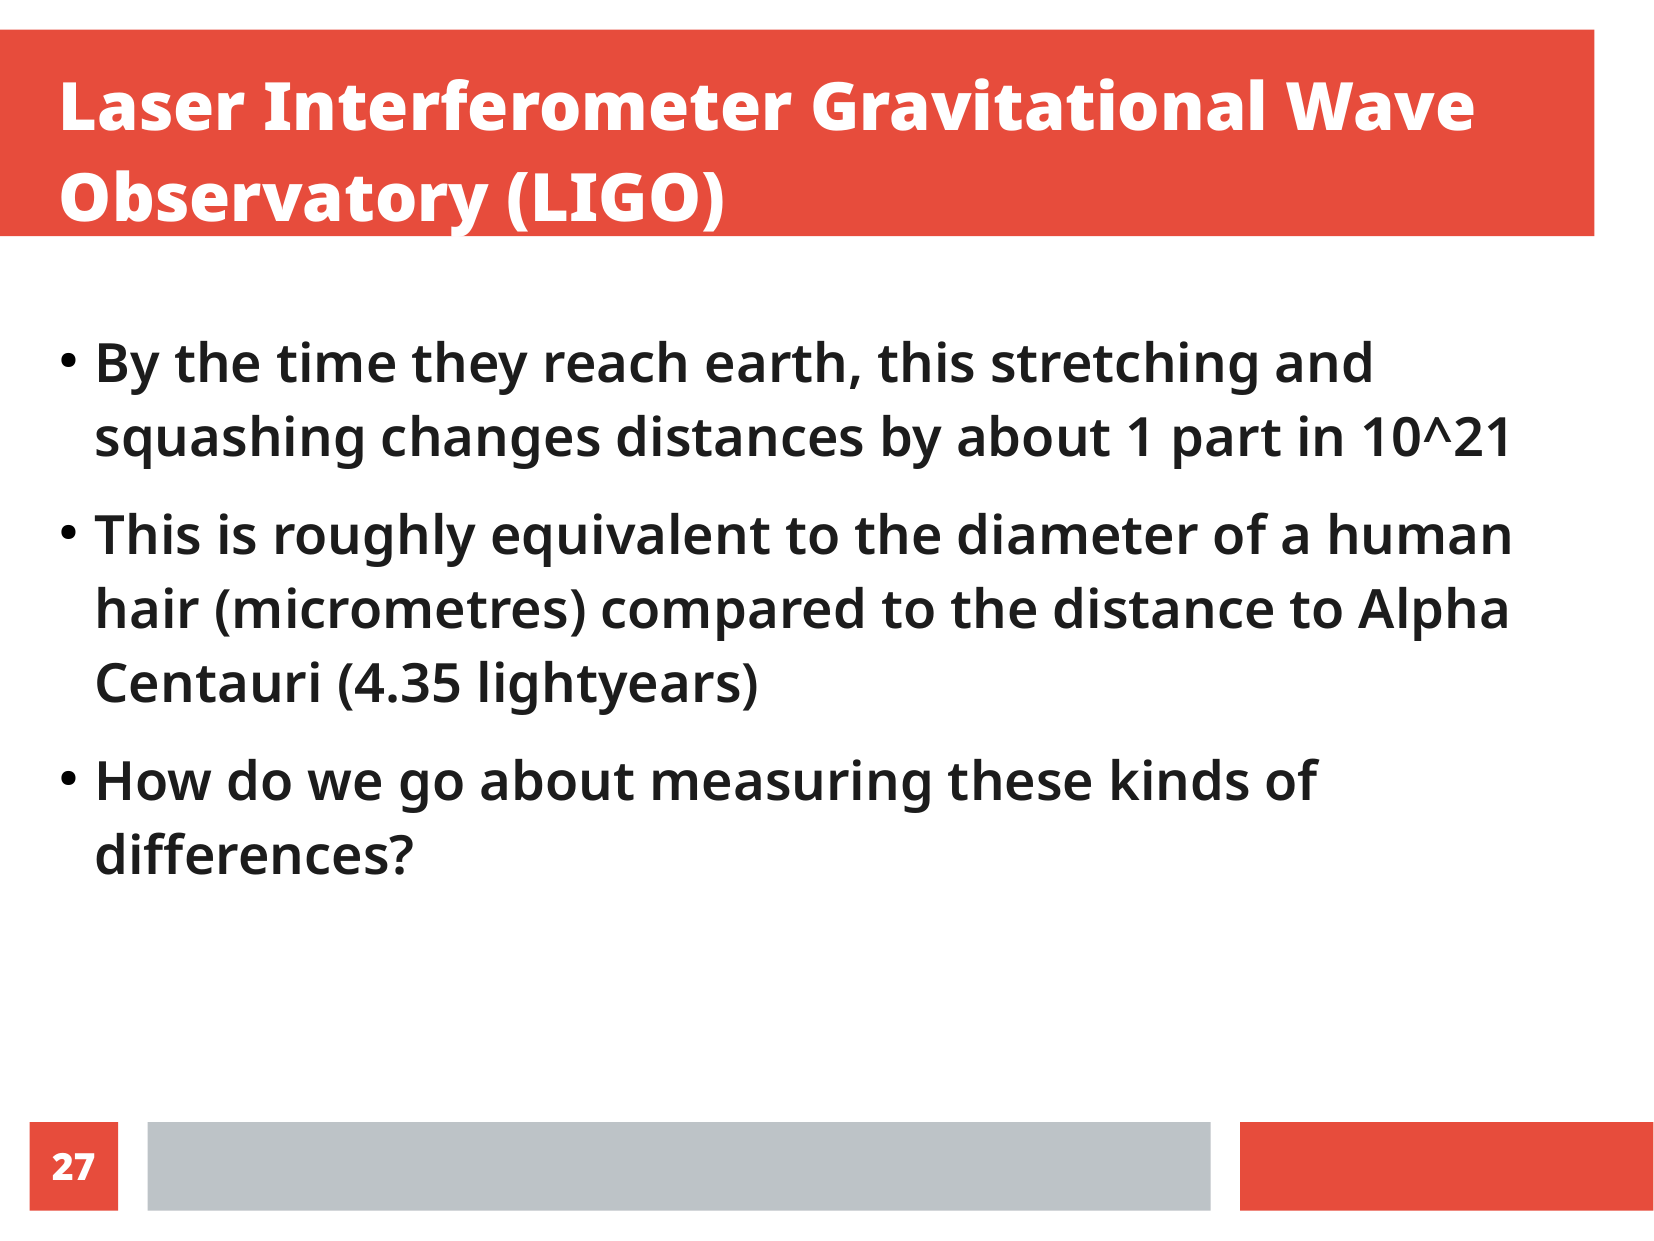

# Laser Interferometer Gravitational Wave Observatory (LIGO)
By the time they reach earth, this stretching and squashing changes distances by about 1 part in 10^21
This is roughly equivalent to the diameter of a human hair (micrometres) compared to the distance to Alpha Centauri (4.35 lightyears)
How do we go about measuring these kinds of differences?
27